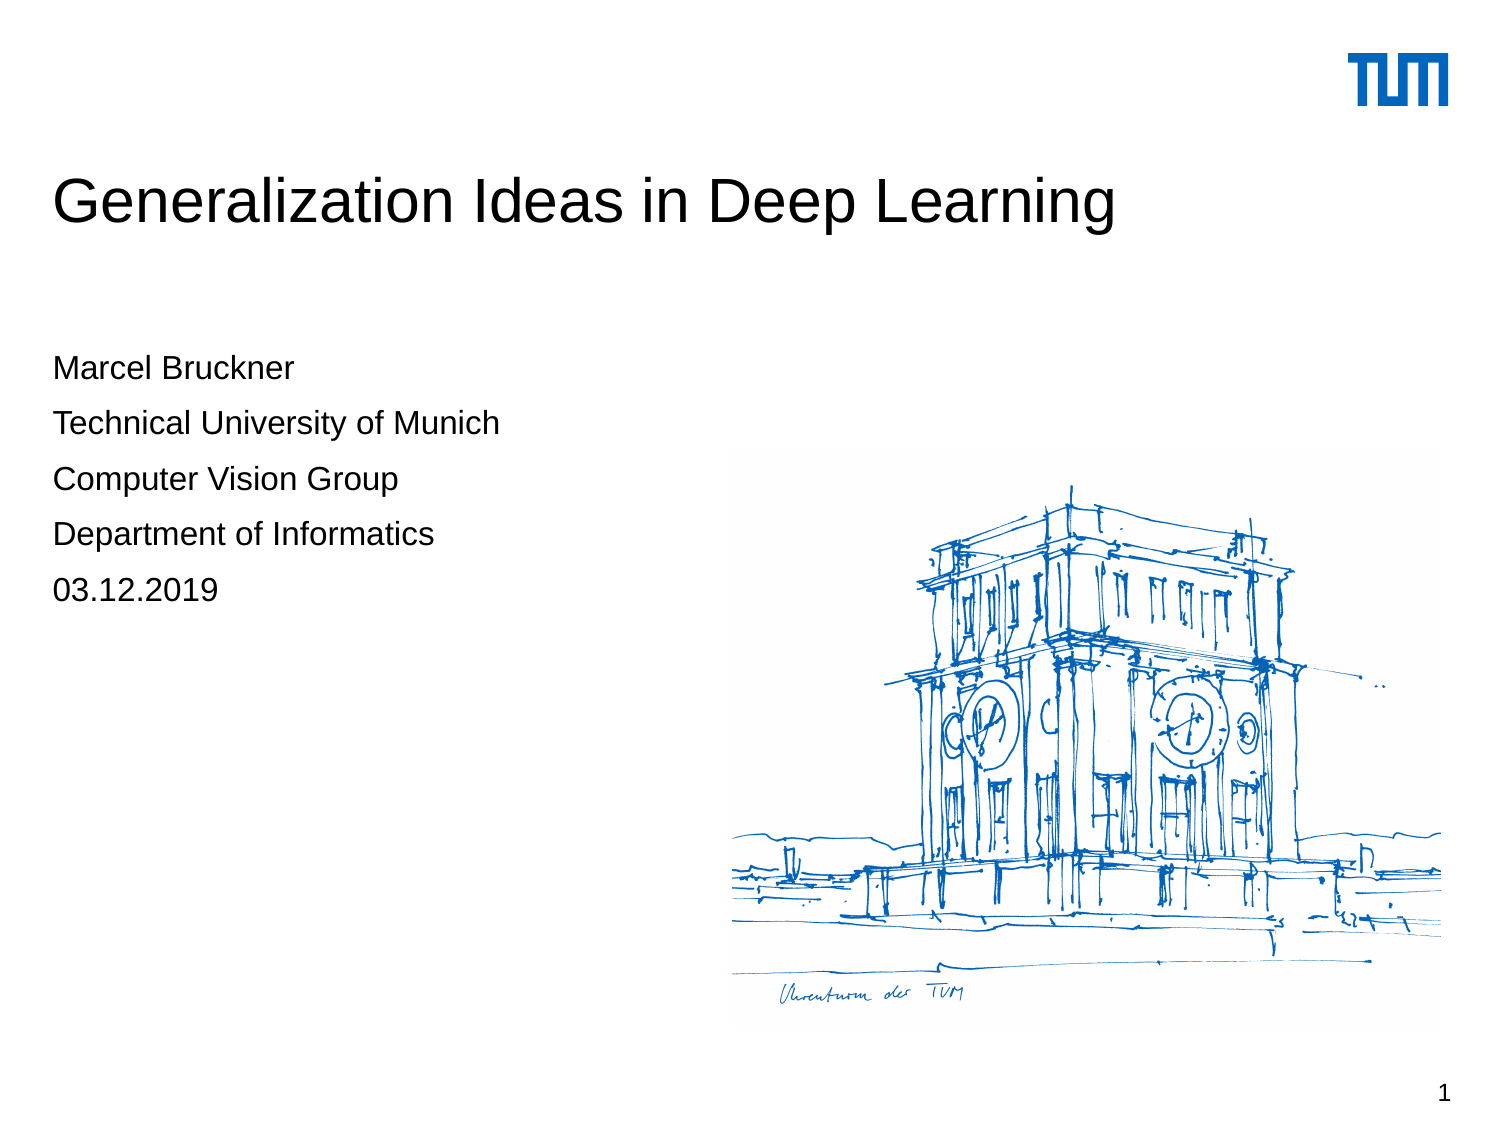

# Generalization Ideas in Deep Learning
Marcel Bruckner
Technical University of Munich
Computer Vision Group
Department of Informatics
03.12.2019
1